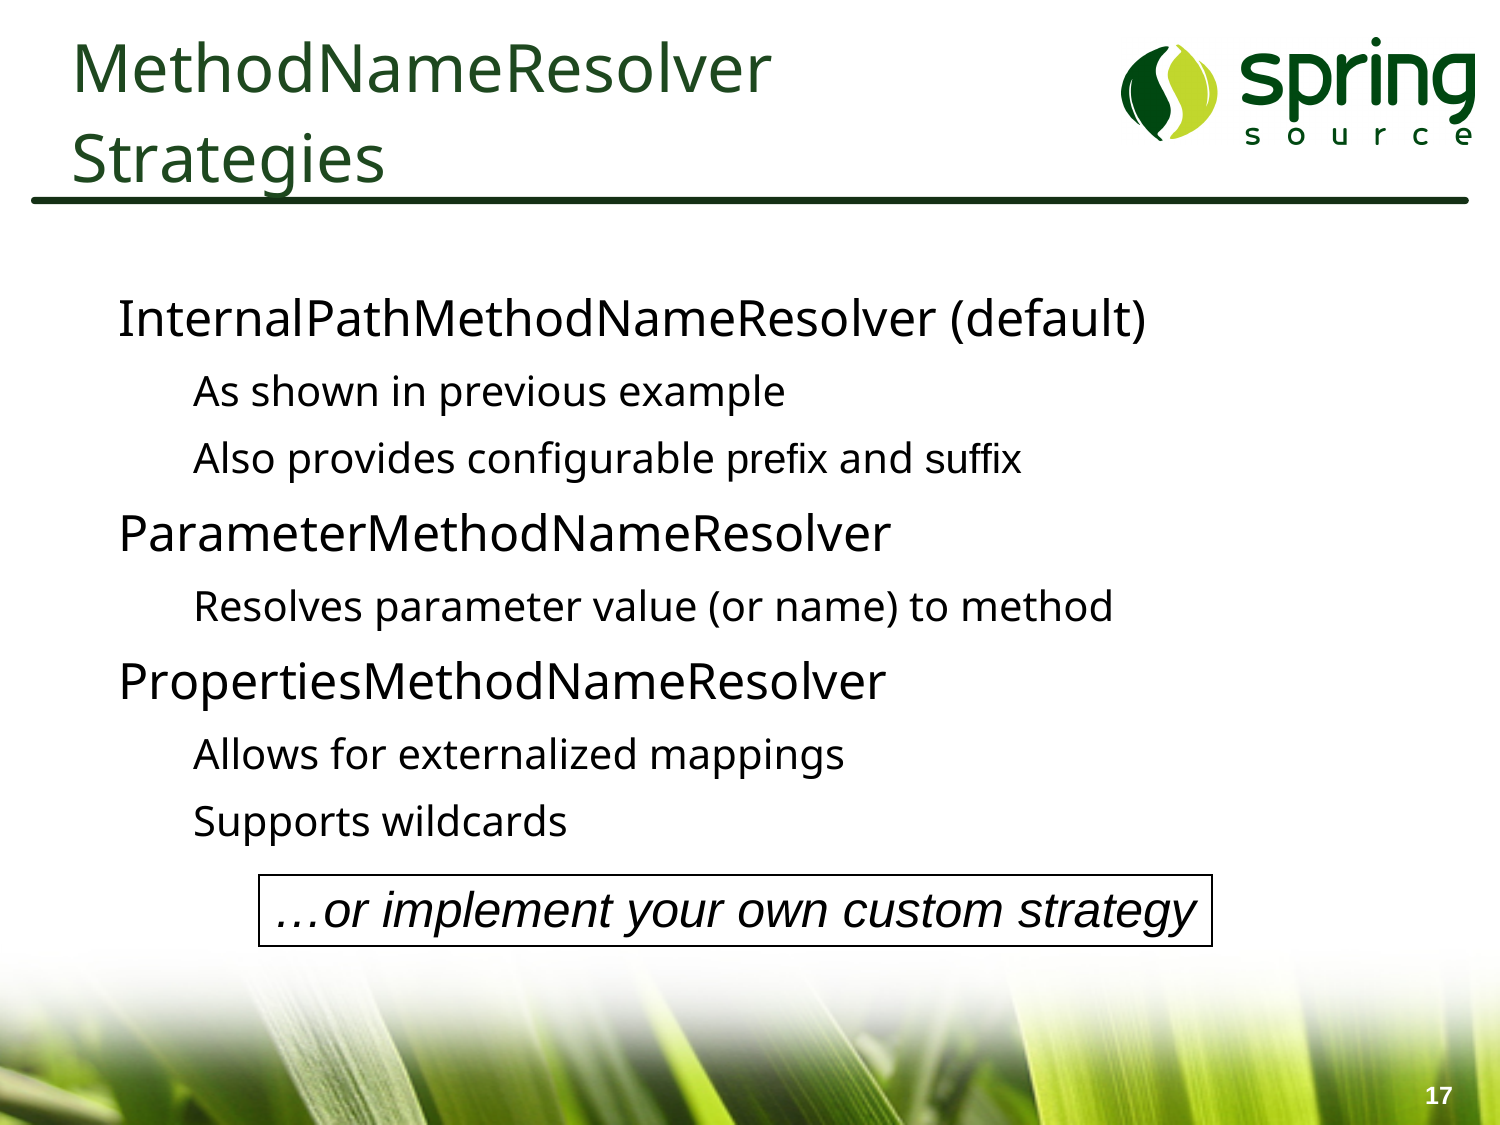

# MethodNameResolver Strategies
InternalPathMethodNameResolver (default)
As shown in previous example
Also provides configurable prefix and suffix
ParameterMethodNameResolver
Resolves parameter value (or name) to method
PropertiesMethodNameResolver
Allows for externalized mappings
Supports wildcards
…or implement your own custom strategy